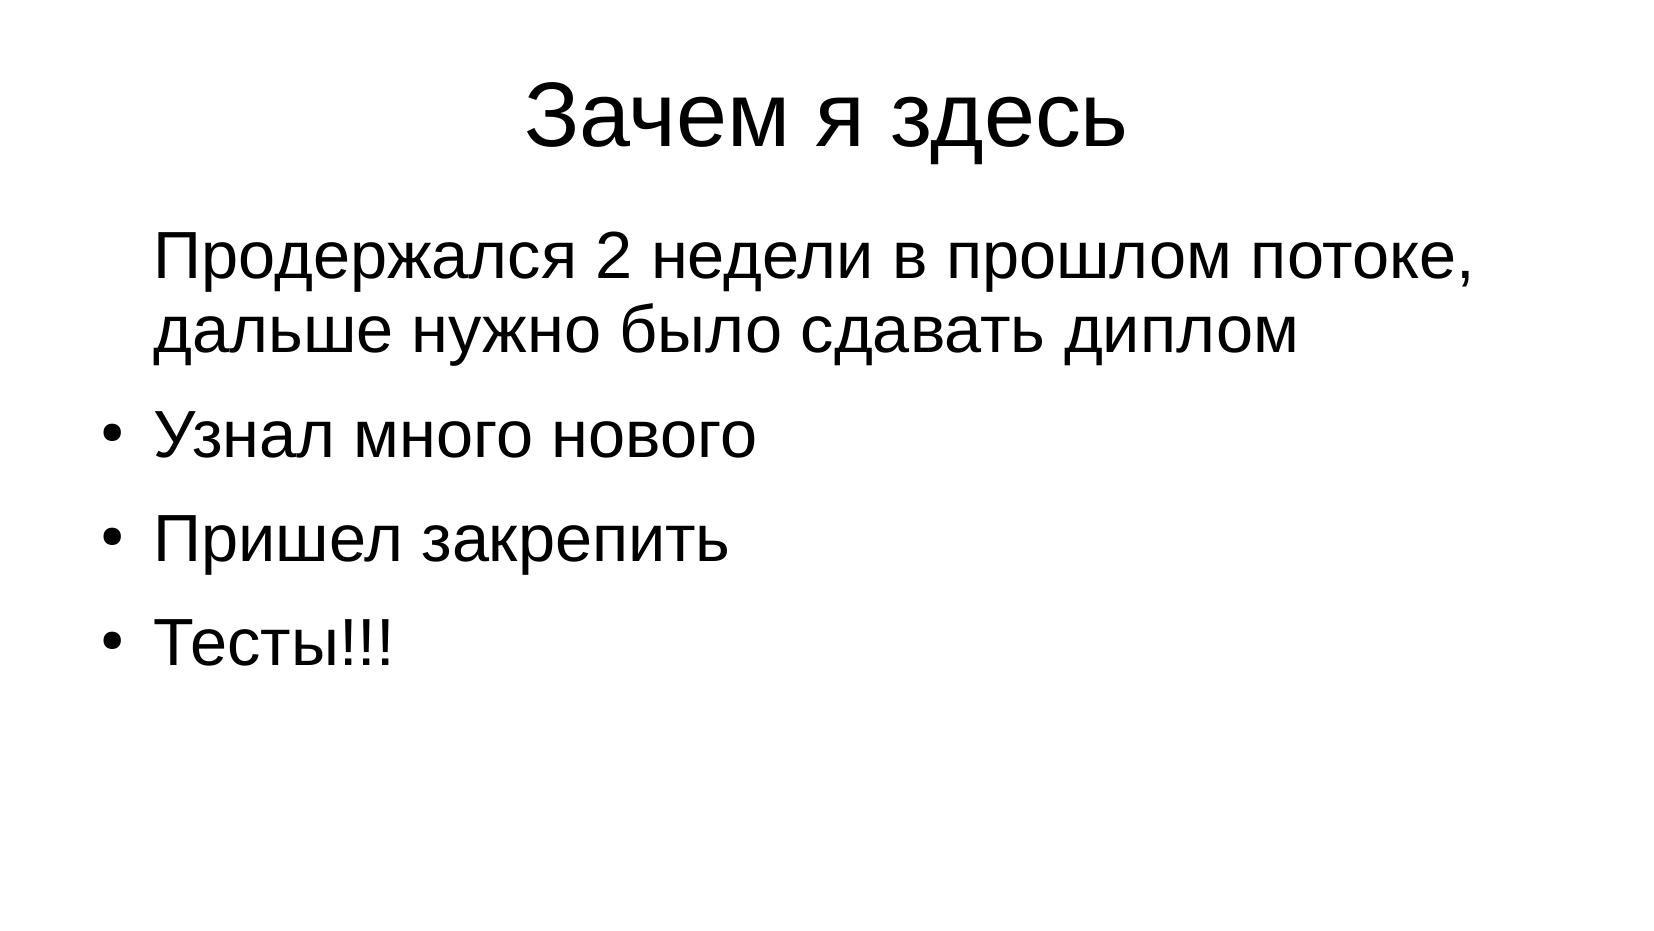

# Зачем я здесь
Продержался 2 недели в прошлом потоке, дальше нужно было сдавать диплом
Узнал много нового
Пришел закрепить
Тесты!!!